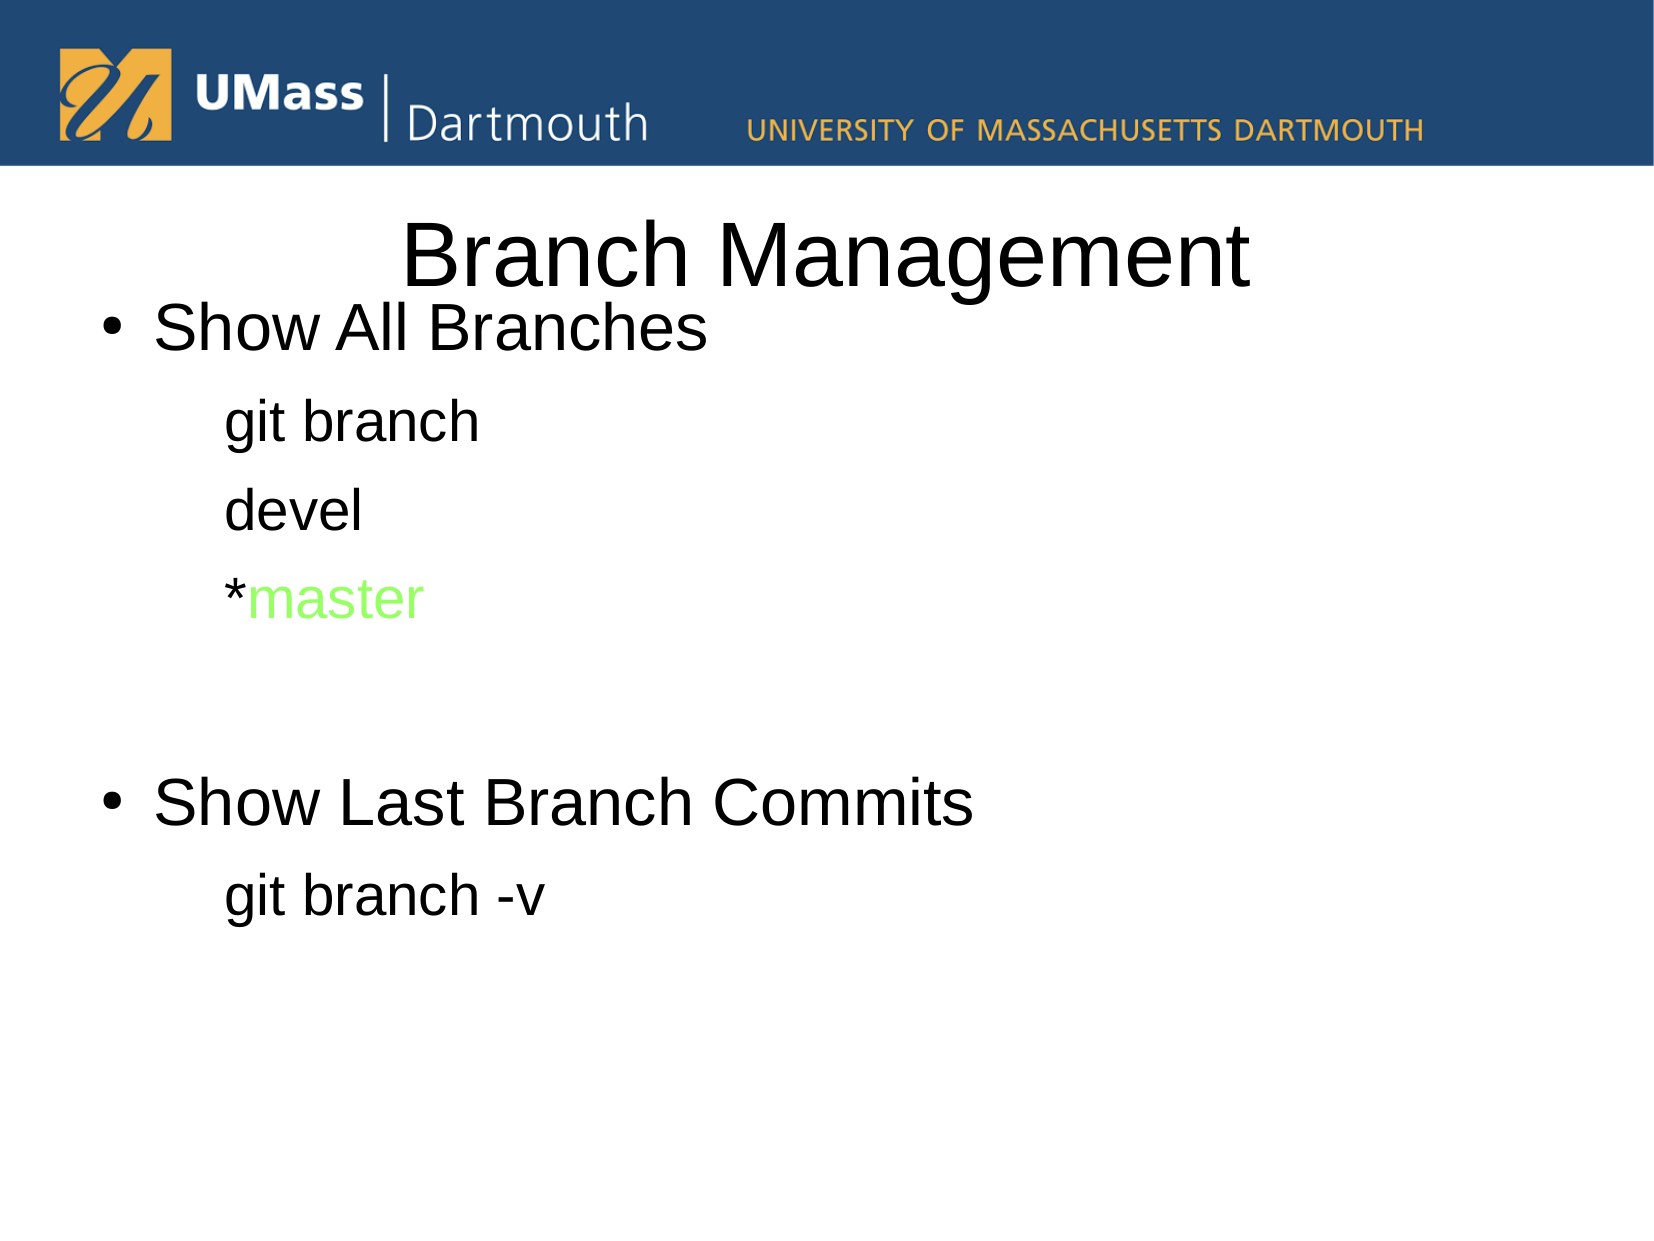

# Branch Management
Show All Branches
git branch
devel
*master
Show Last Branch Commits
git branch -v